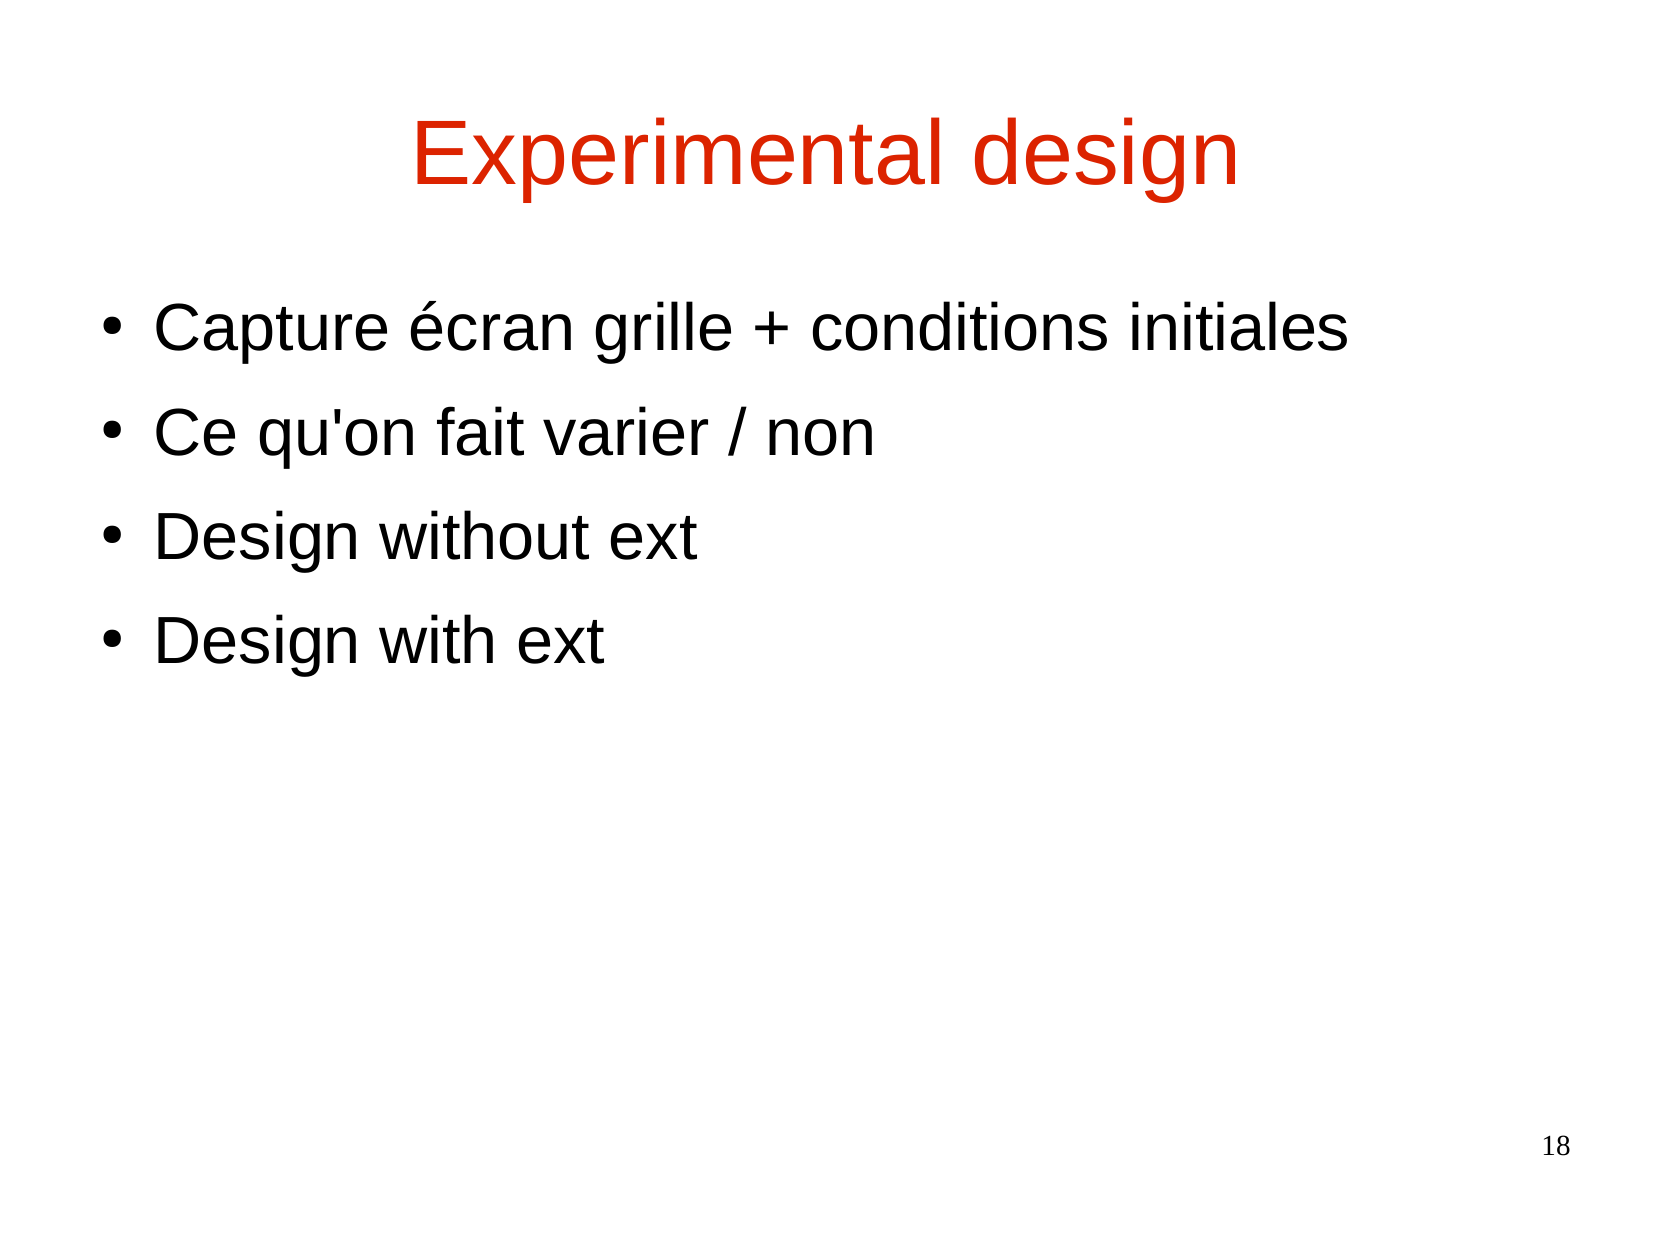

# Experimental design
Capture écran grille + conditions initiales
Ce qu'on fait varier / non
Design without ext
Design with ext
18